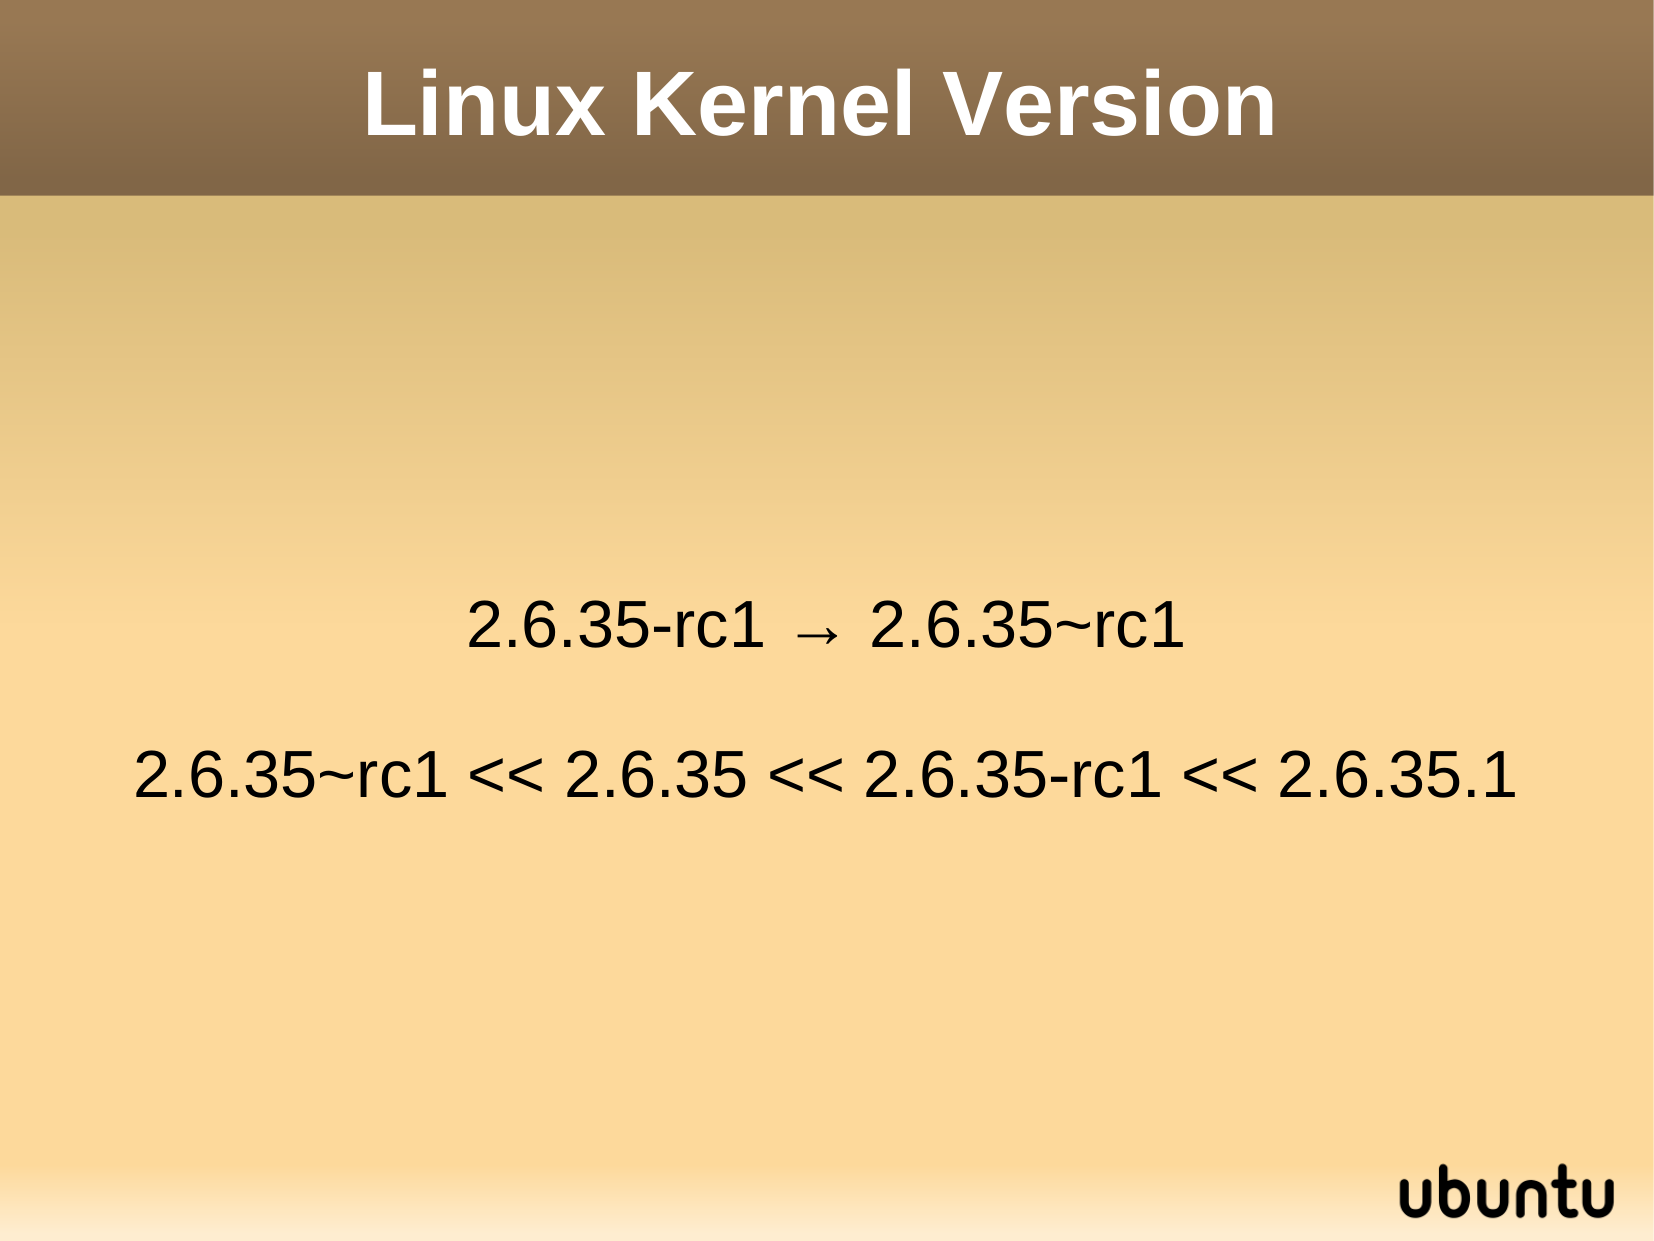

Linux Kernel Version
# 2.6.35-rc1 → 2.6.35~rc1
2.6.35~rc1 << 2.6.35 << 2.6.35-rc1 << 2.6.35.1